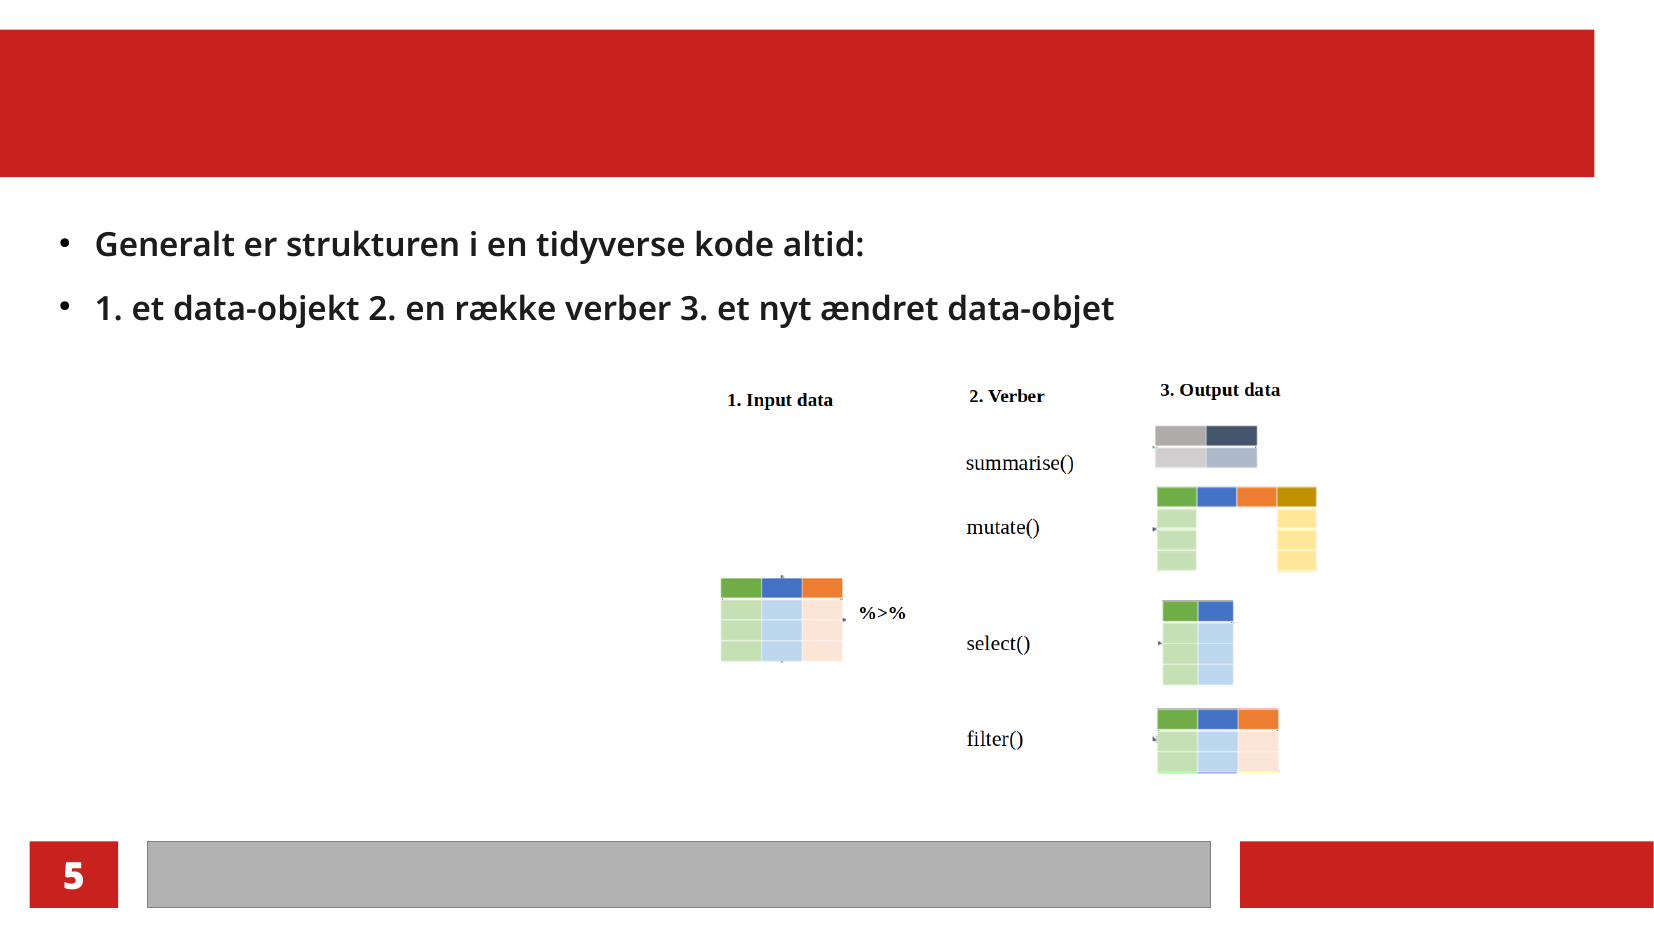

#
Generalt er strukturen i en tidyverse kode altid:
1. et data-objekt 2. en række verber 3. et nyt ændret data-objet
5